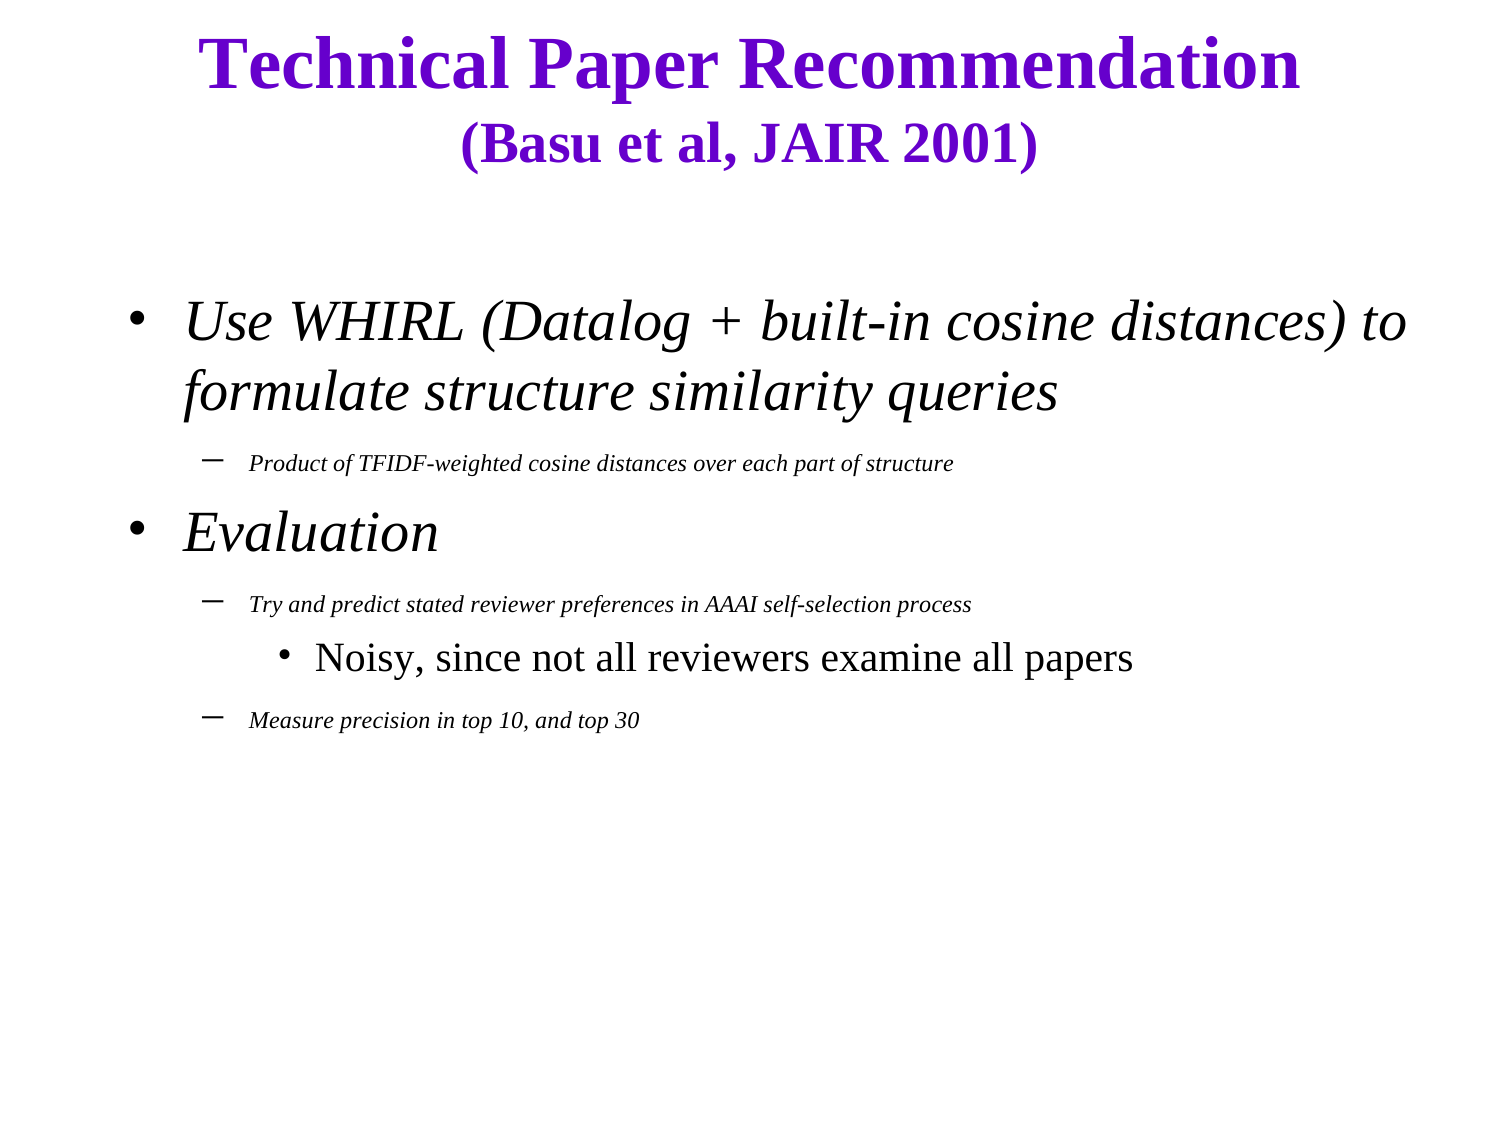

# Technical Paper Recommendation (Basu et al, JAIR 2001)
Use WHIRL (Datalog + built-in cosine distances) to formulate structure similarity queries
Product of TFIDF-weighted cosine distances over each part of structure
Evaluation
Try and predict stated reviewer preferences in AAAI self-selection process
Noisy, since not all reviewers examine all papers
Measure precision in top 10, and top 30